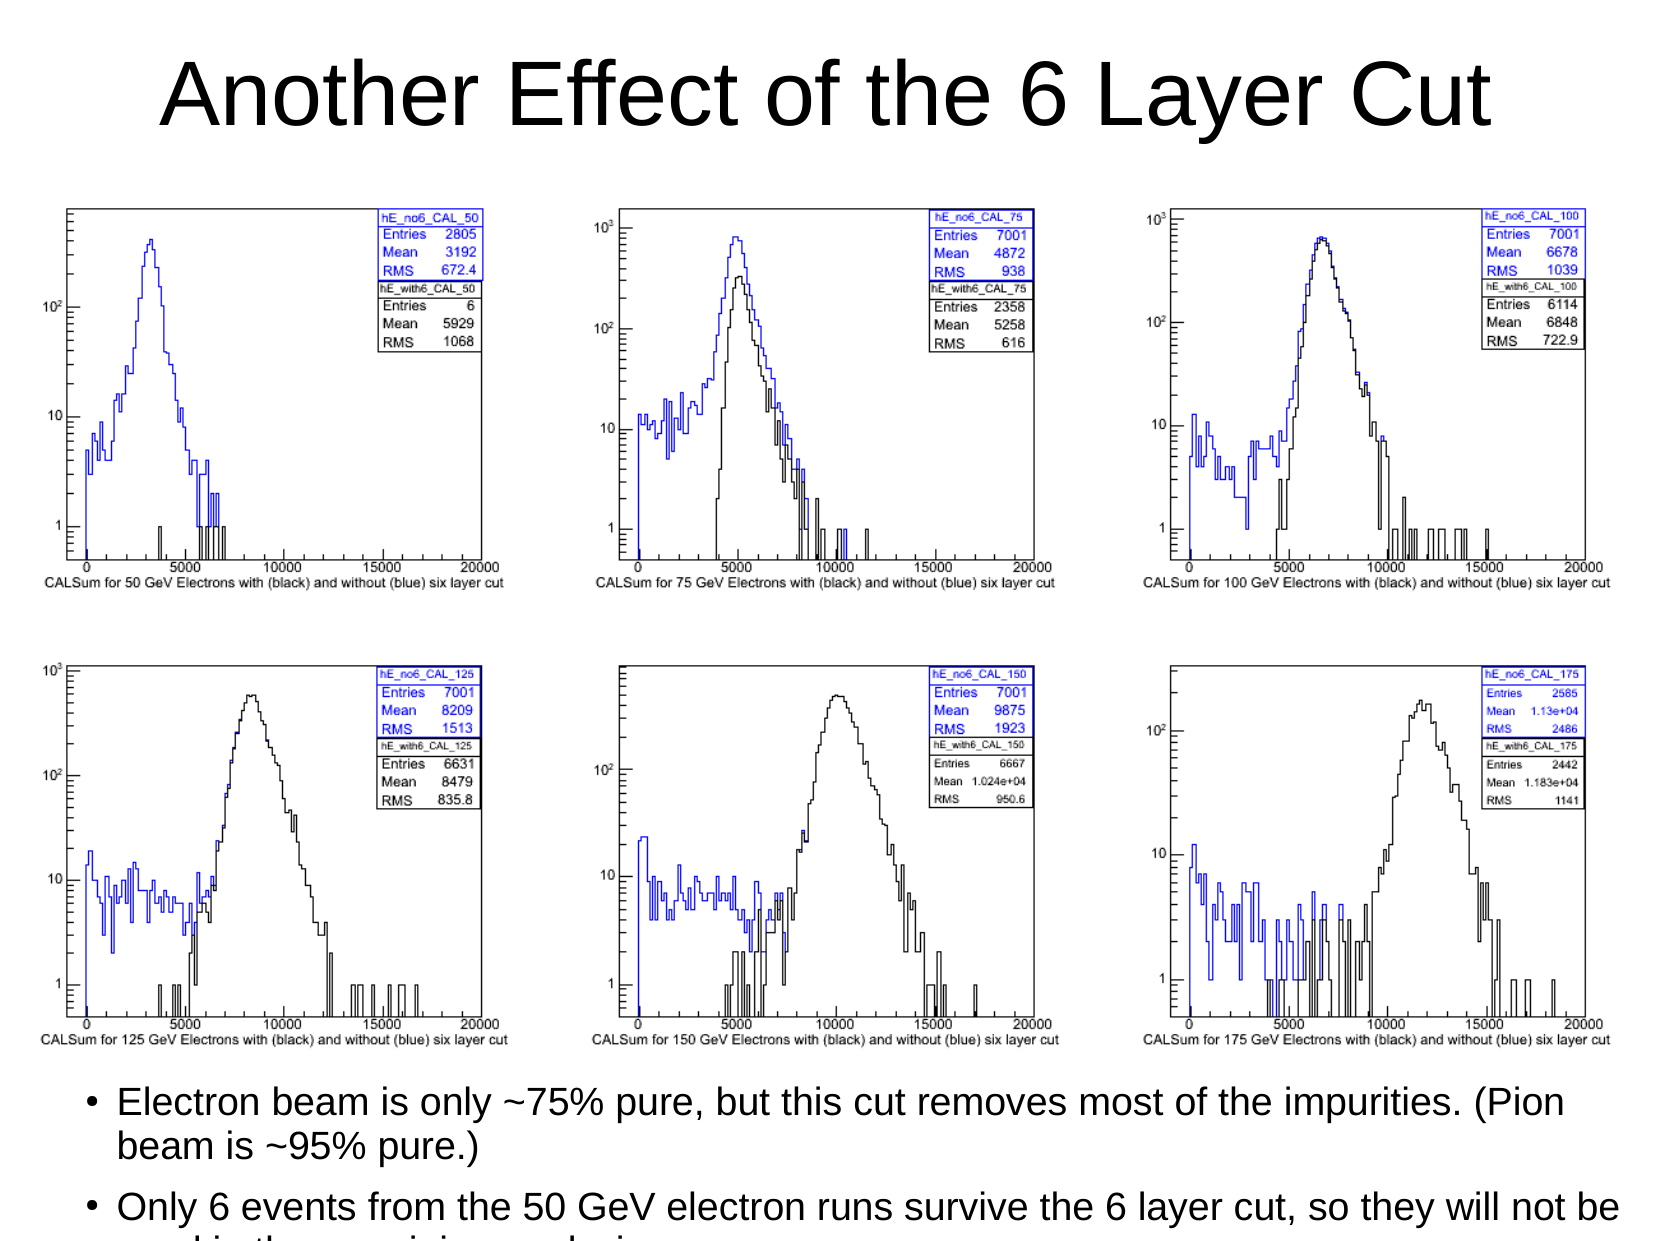

# Another Effect of the 6 Layer Cut
Electron beam is only ~75% pure, but this cut removes most of the impurities. (Pion beam is ~95% pure.)
Only 6 events from the 50 GeV electron runs survive the 6 layer cut, so they will not be used in the remaining analysis.